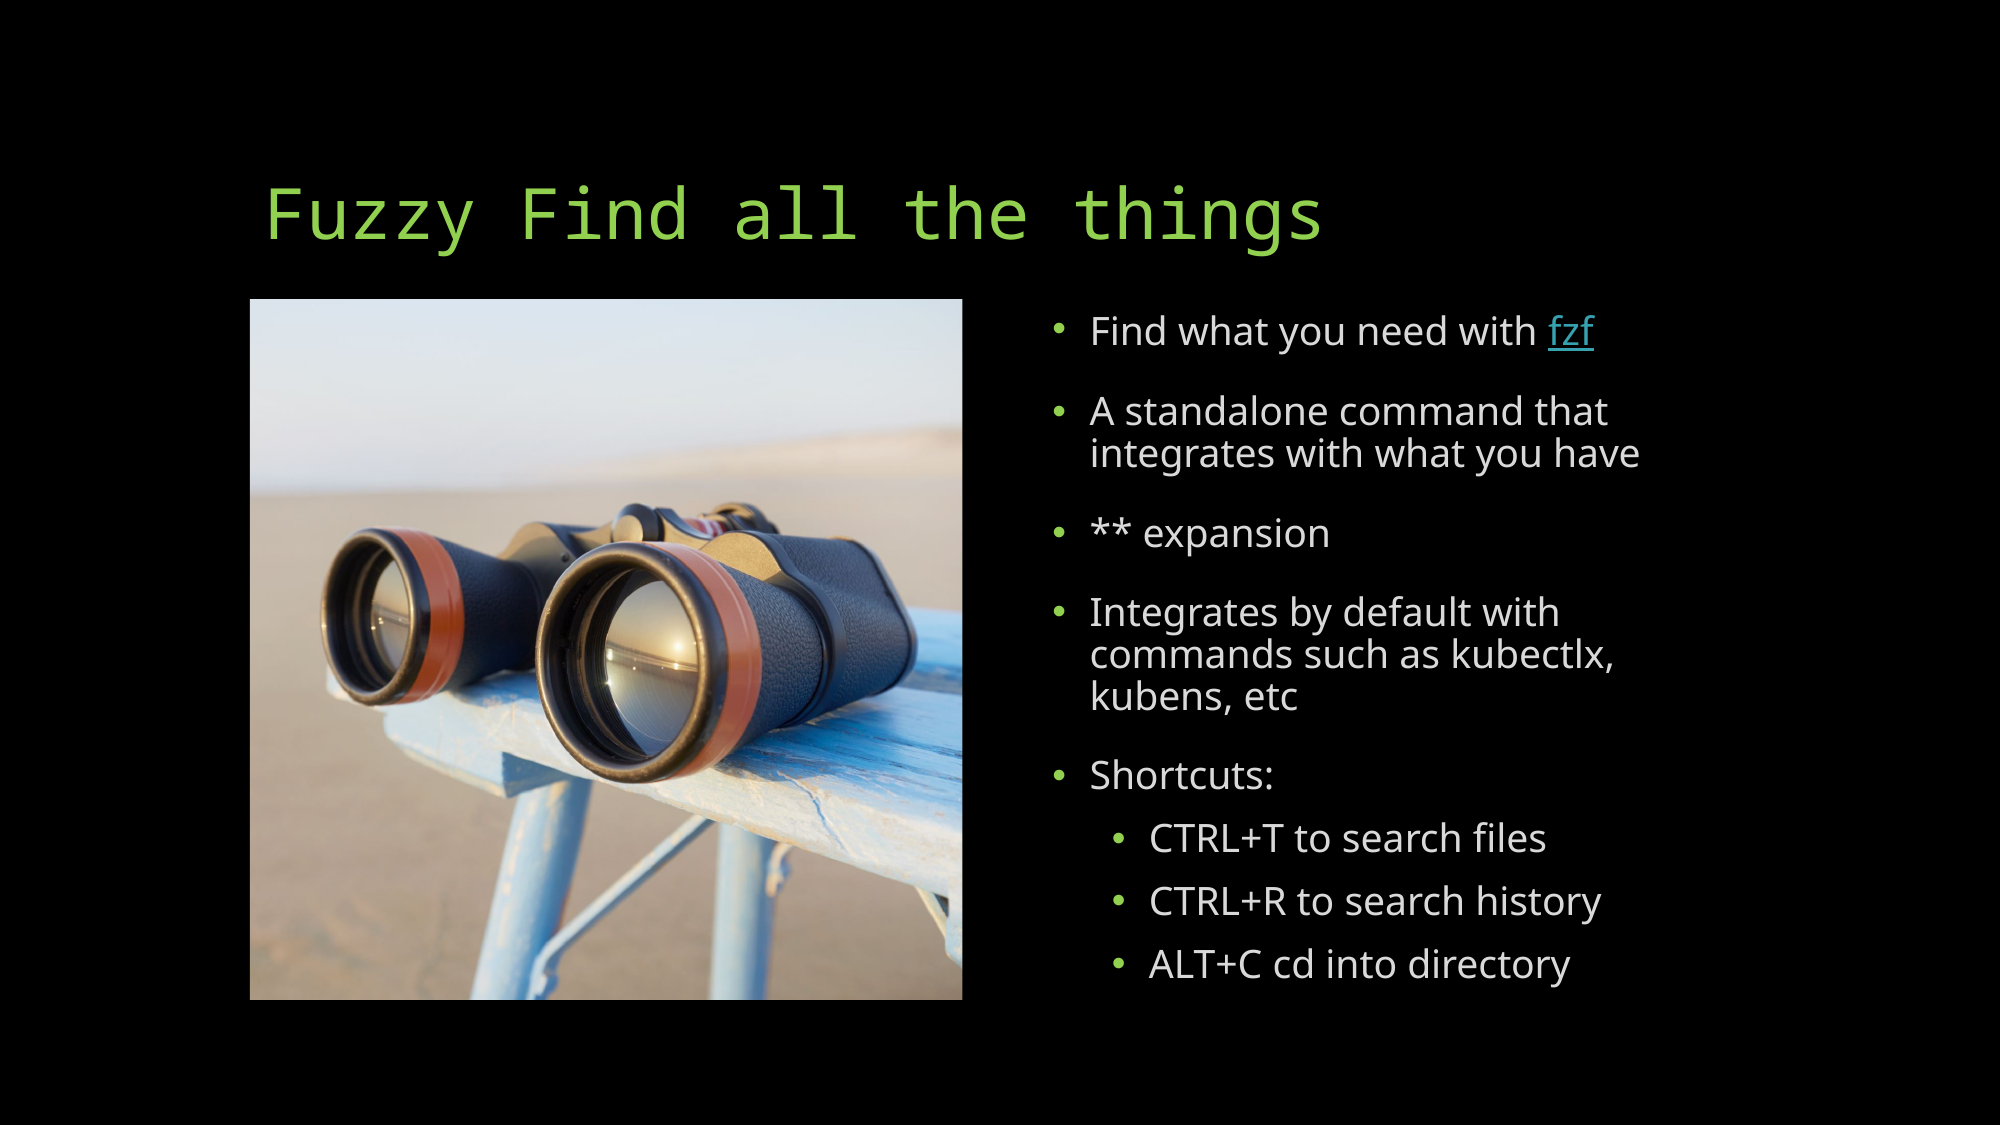

# Fuzzy Find all the things
Find what you need with fzf
A standalone command that integrates with what you have
** expansion
Integrates by default with commands such as kubectlx, kubens, etc
Shortcuts:
CTRL+T to search files
CTRL+R to search history
ALT+C cd into directory